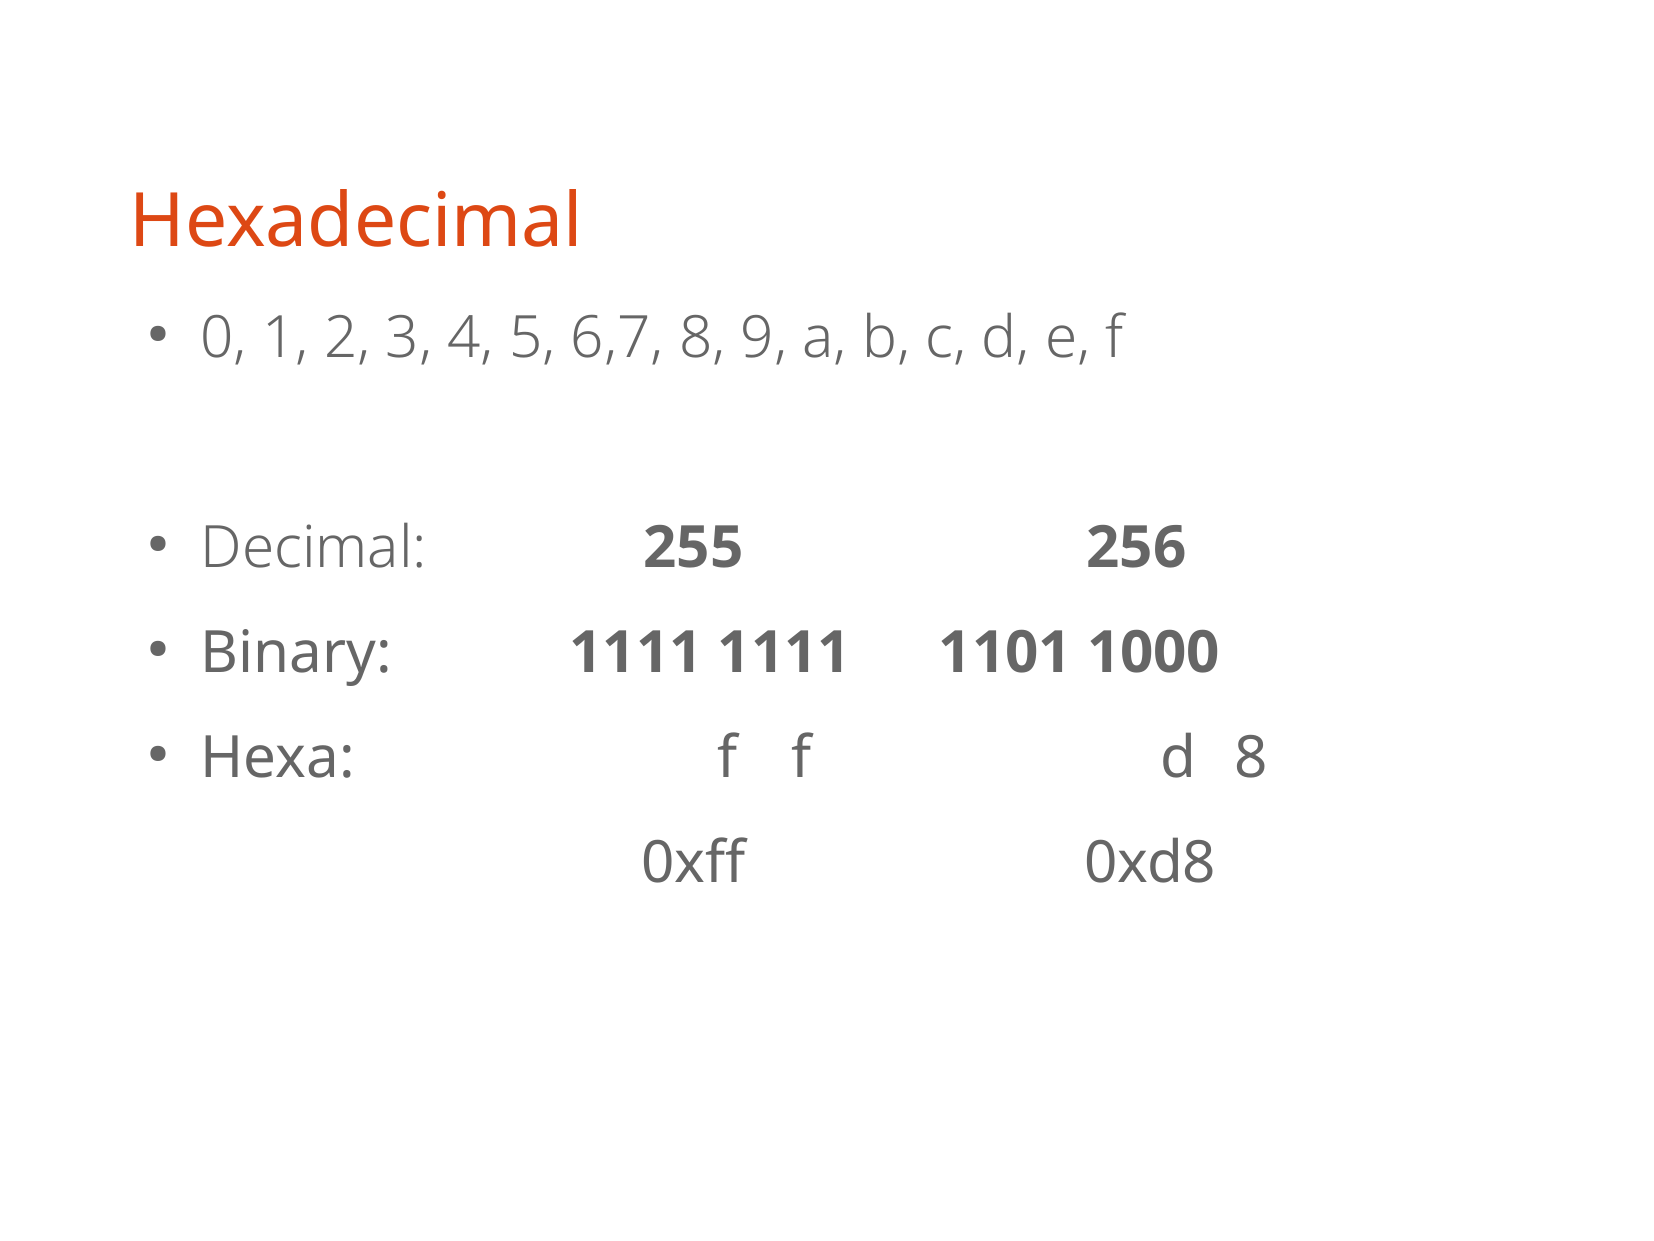

# Hexadecimal
0, 1, 2, 3, 4, 5, 6,7, 8, 9, a, b, c, d, e, f
Decimal:			255					256
Binary:			1111 1111		1101 1000
Hexa:					f	f					d	8
 0xff					 0xd8